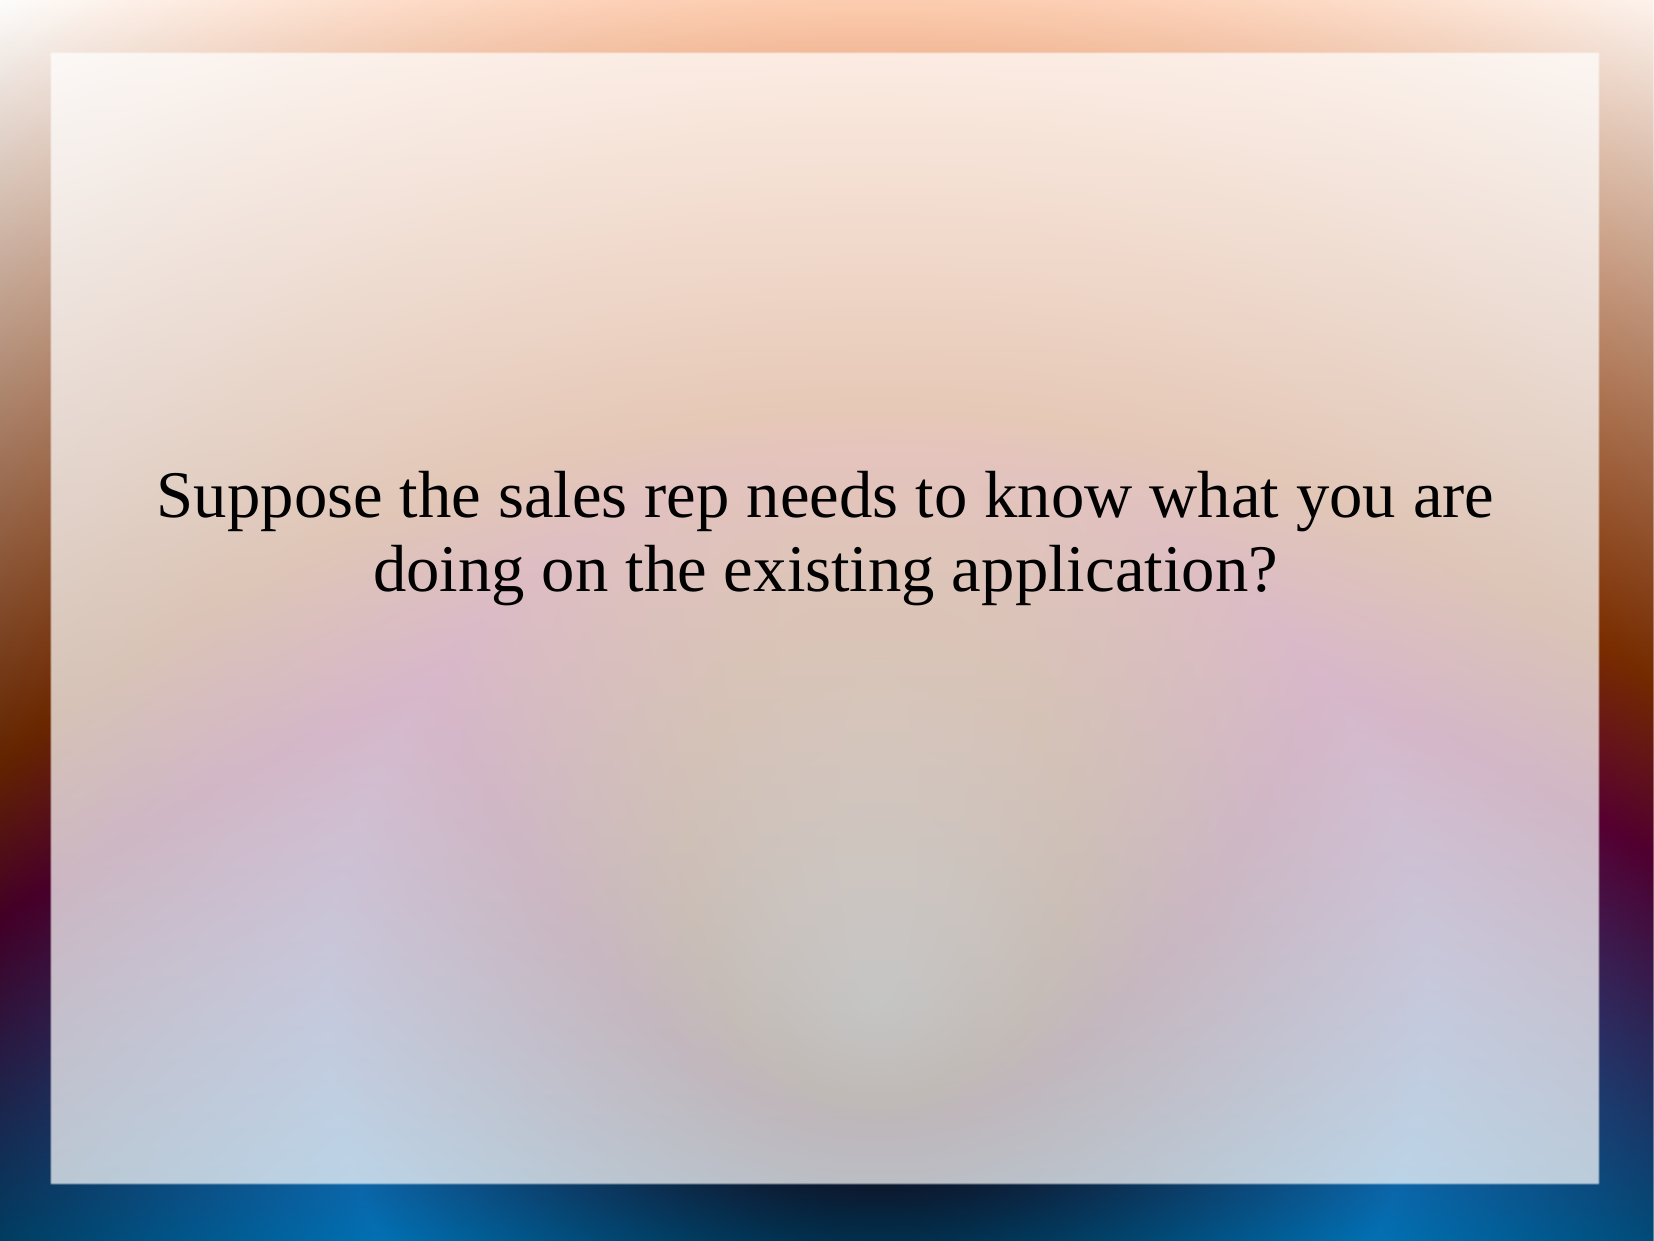

# Suppose the sales rep needs to know what you are doing on the existing application?